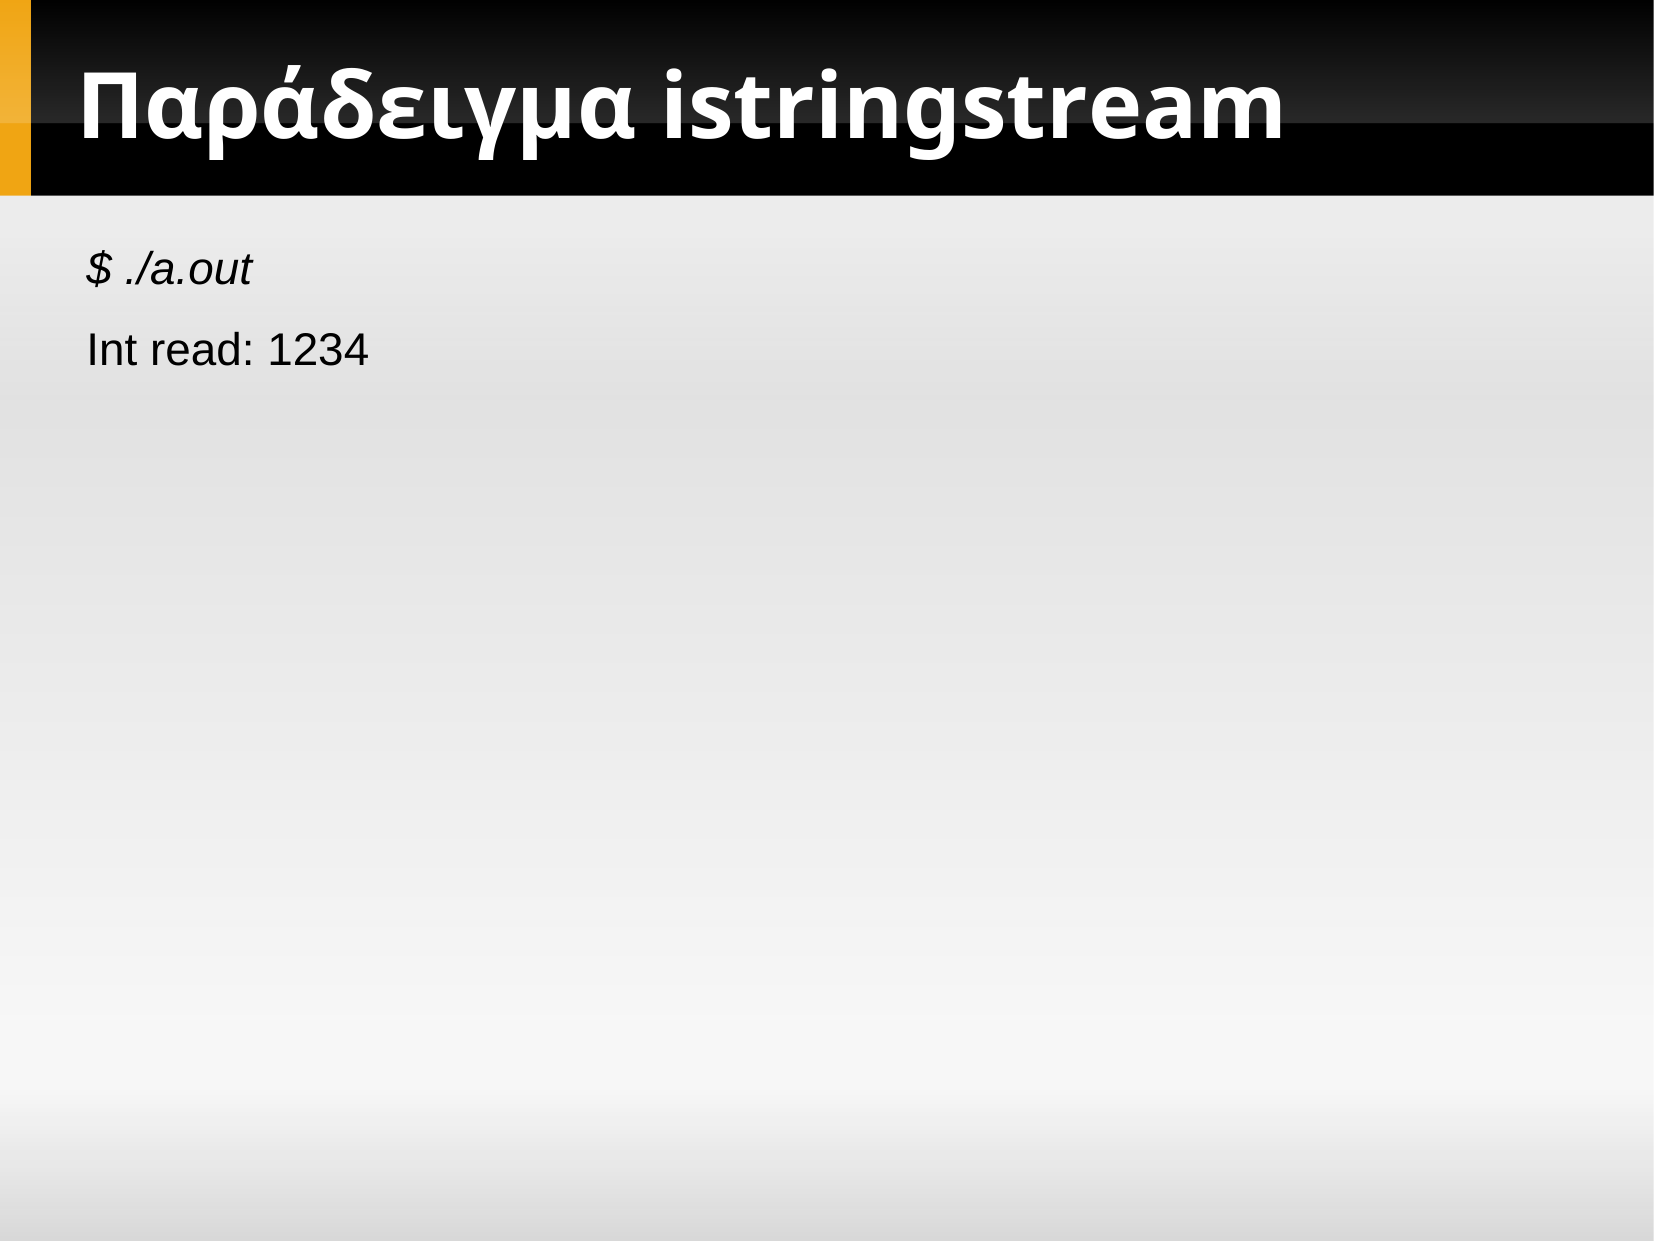

# Παράδειγμα istringstream
$ ./a.out
Int read: 1234